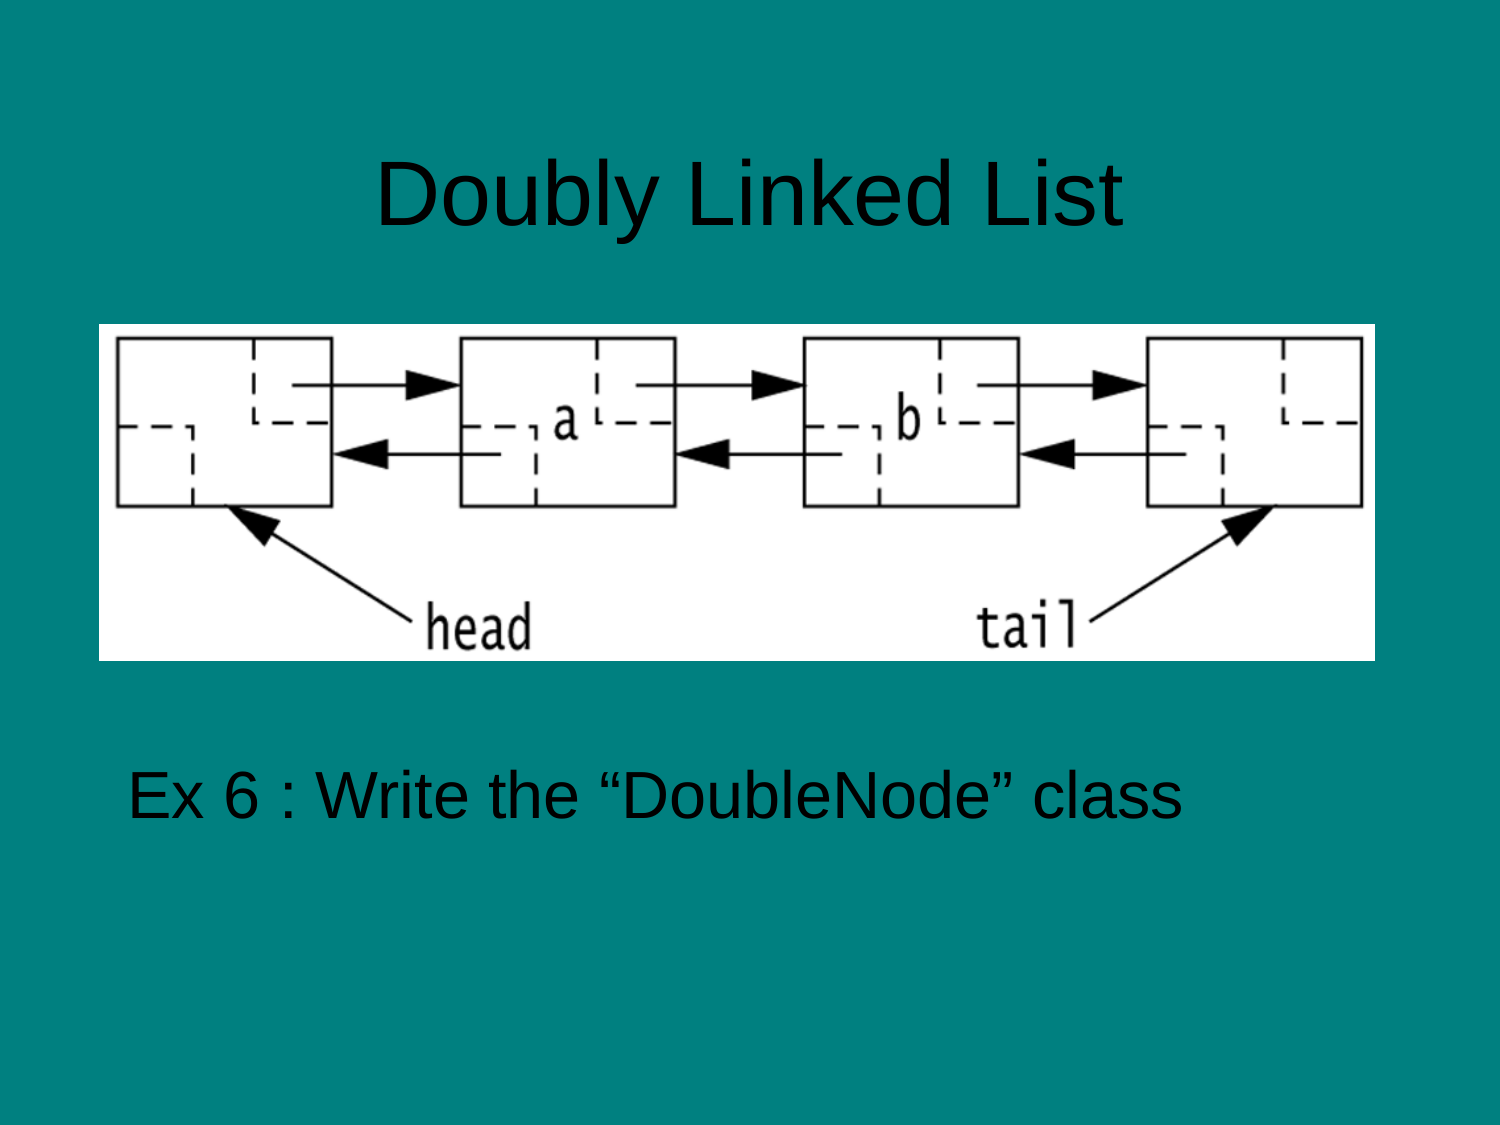

# Doubly Linked List
Ex 6 : Write the “DoubleNode” class